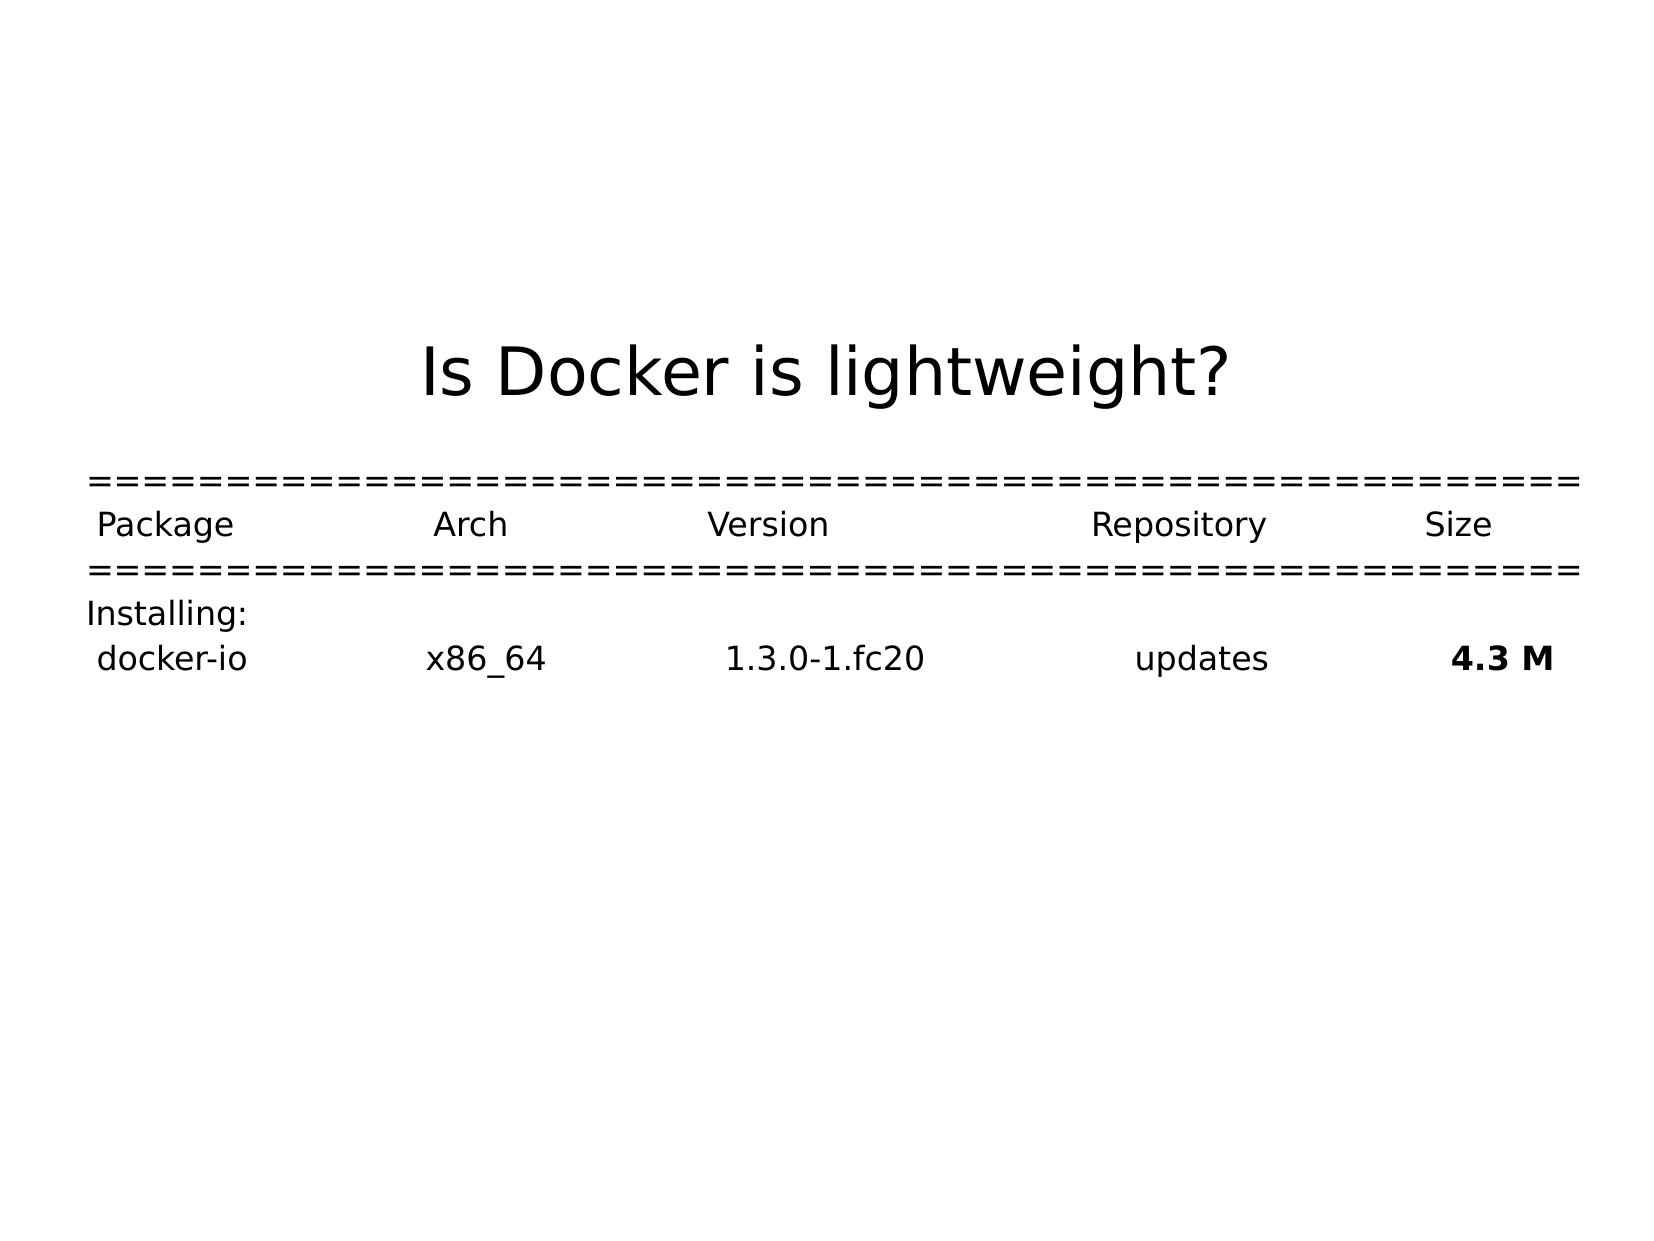

Is Docker is lightweight?
======================================================
 Package Arch Version Repository Size
======================================================
Installing:
 docker-io x86_64 1.3.0-1.fc20 updates 4.3 M